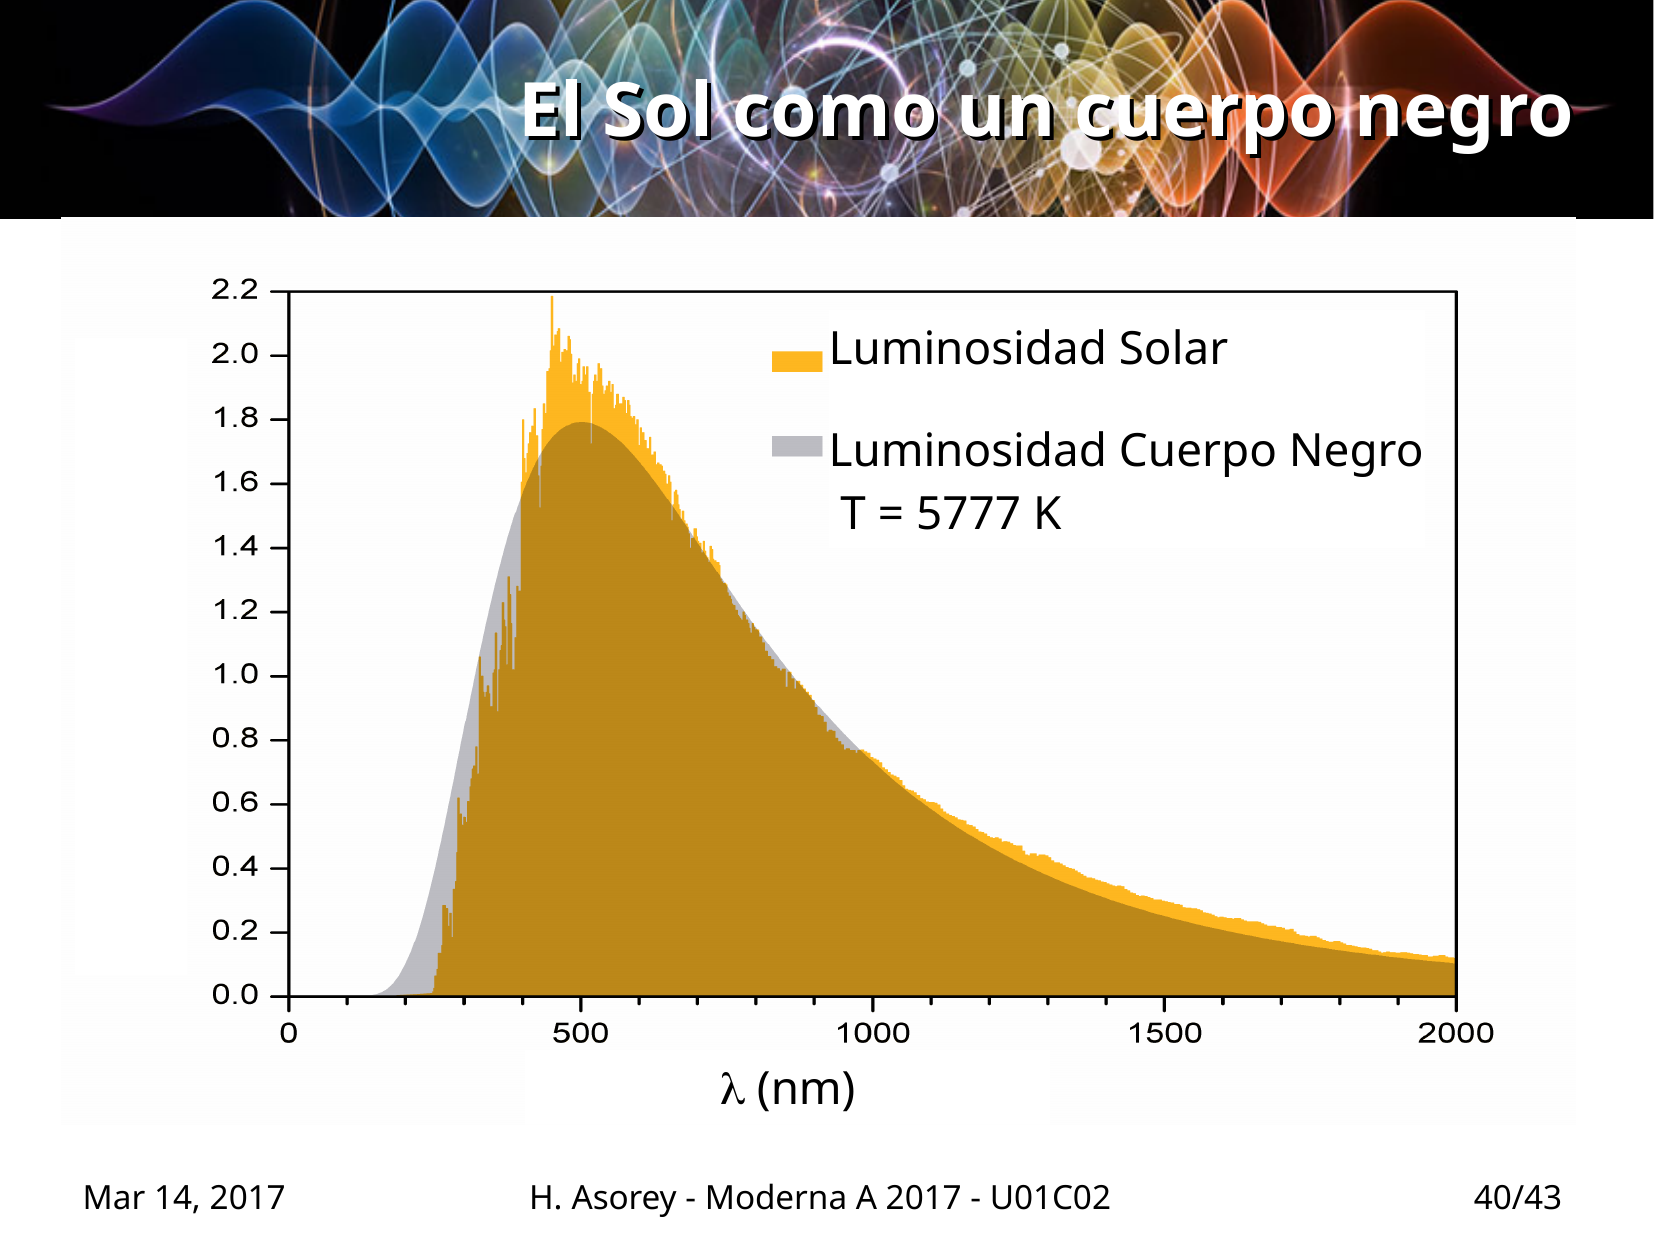

El Sol como un cuerpo negro
# Luminosidad Solar Luminosidad Cuerpo Negro T = 5777 K
l (nm)
Mar 14, 2017
H. Asorey - Moderna A 2017 - U01C02
40